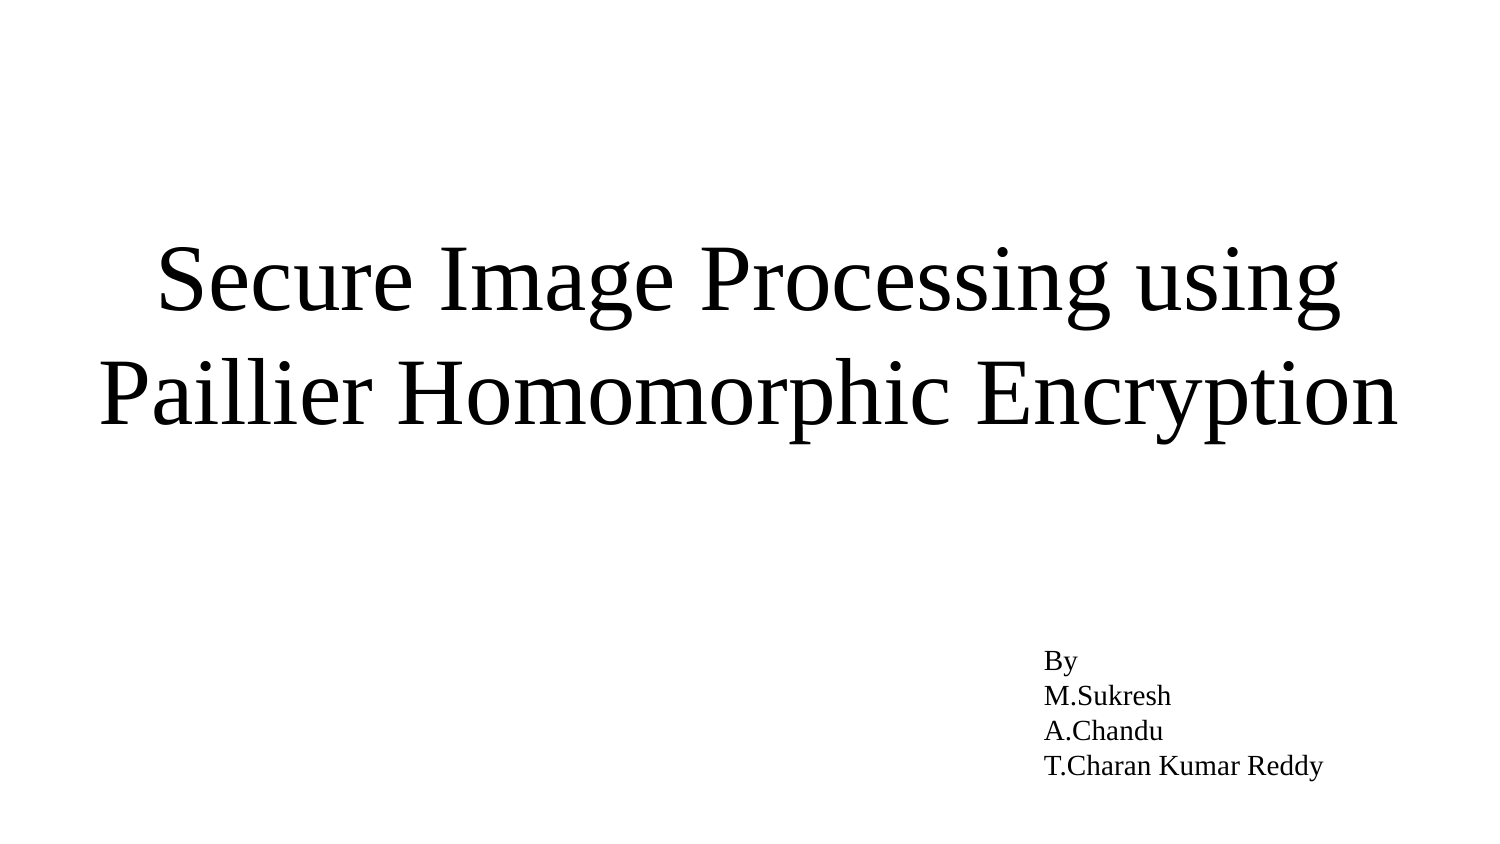

# Secure Image Processing using Paillier Homomorphic Encryption
By
M.Sukresh
A.Chandu
T.Charan Kumar Reddy